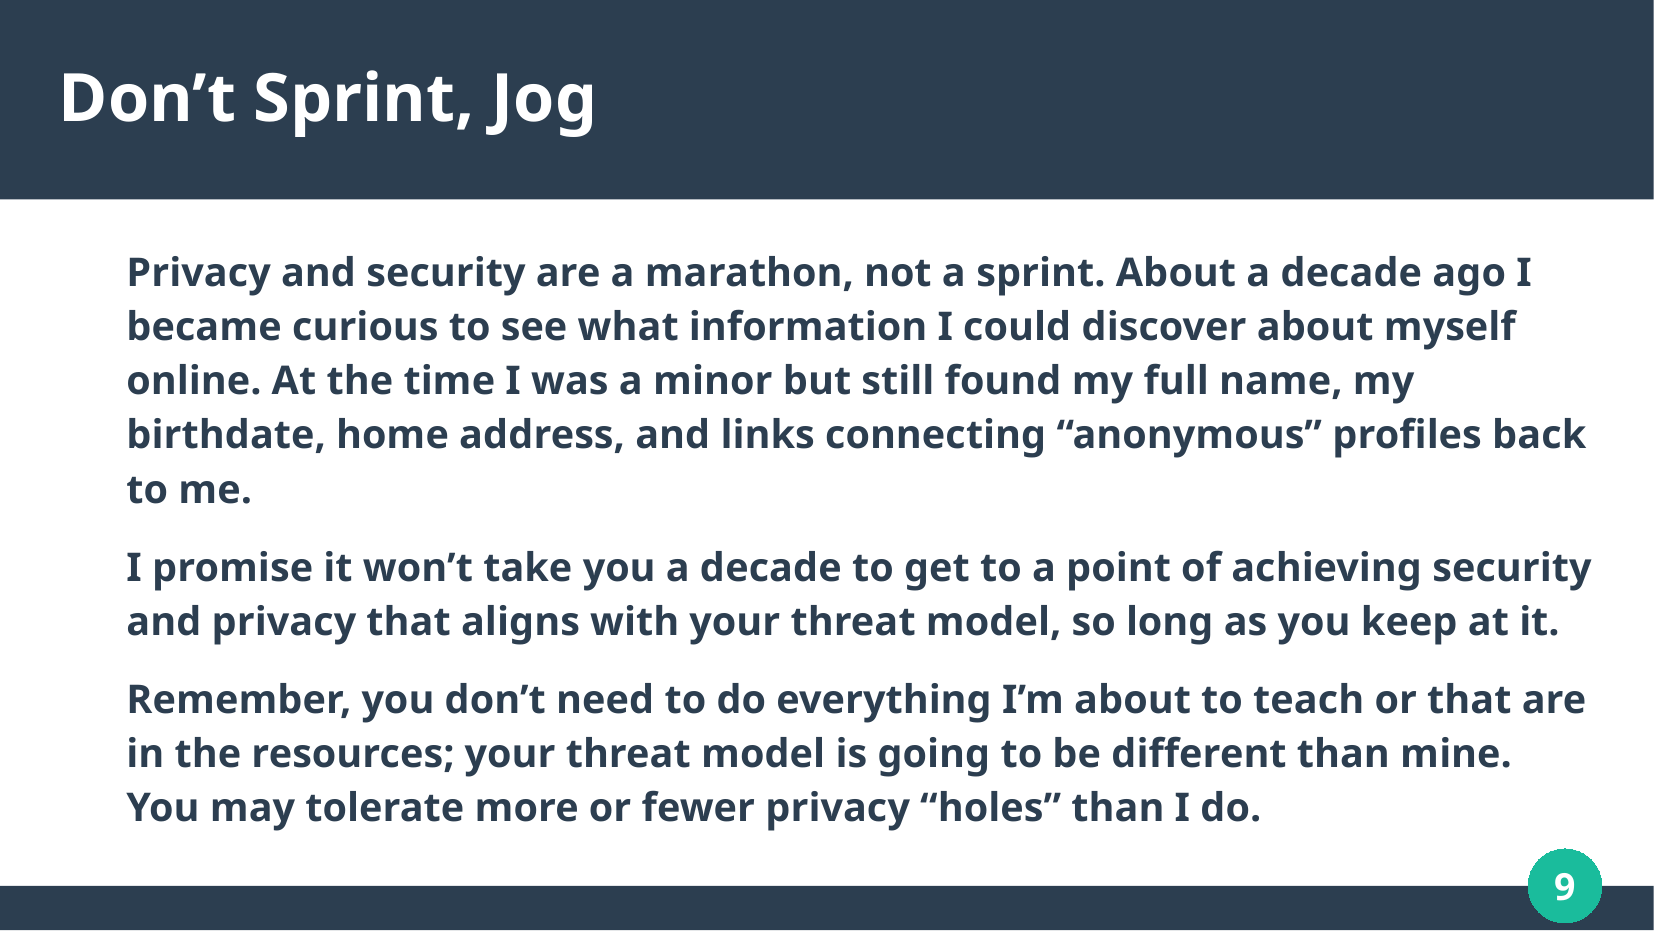

# Don’t Sprint, Jog
Privacy and security are a marathon, not a sprint. About a decade ago I became curious to see what information I could discover about myself online. At the time I was a minor but still found my full name, my birthdate, home address, and links connecting “anonymous” profiles back to me.
I promise it won’t take you a decade to get to a point of achieving security and privacy that aligns with your threat model, so long as you keep at it.
Remember, you don’t need to do everything I’m about to teach or that are in the resources; your threat model is going to be different than mine. You may tolerate more or fewer privacy “holes” than I do.
9